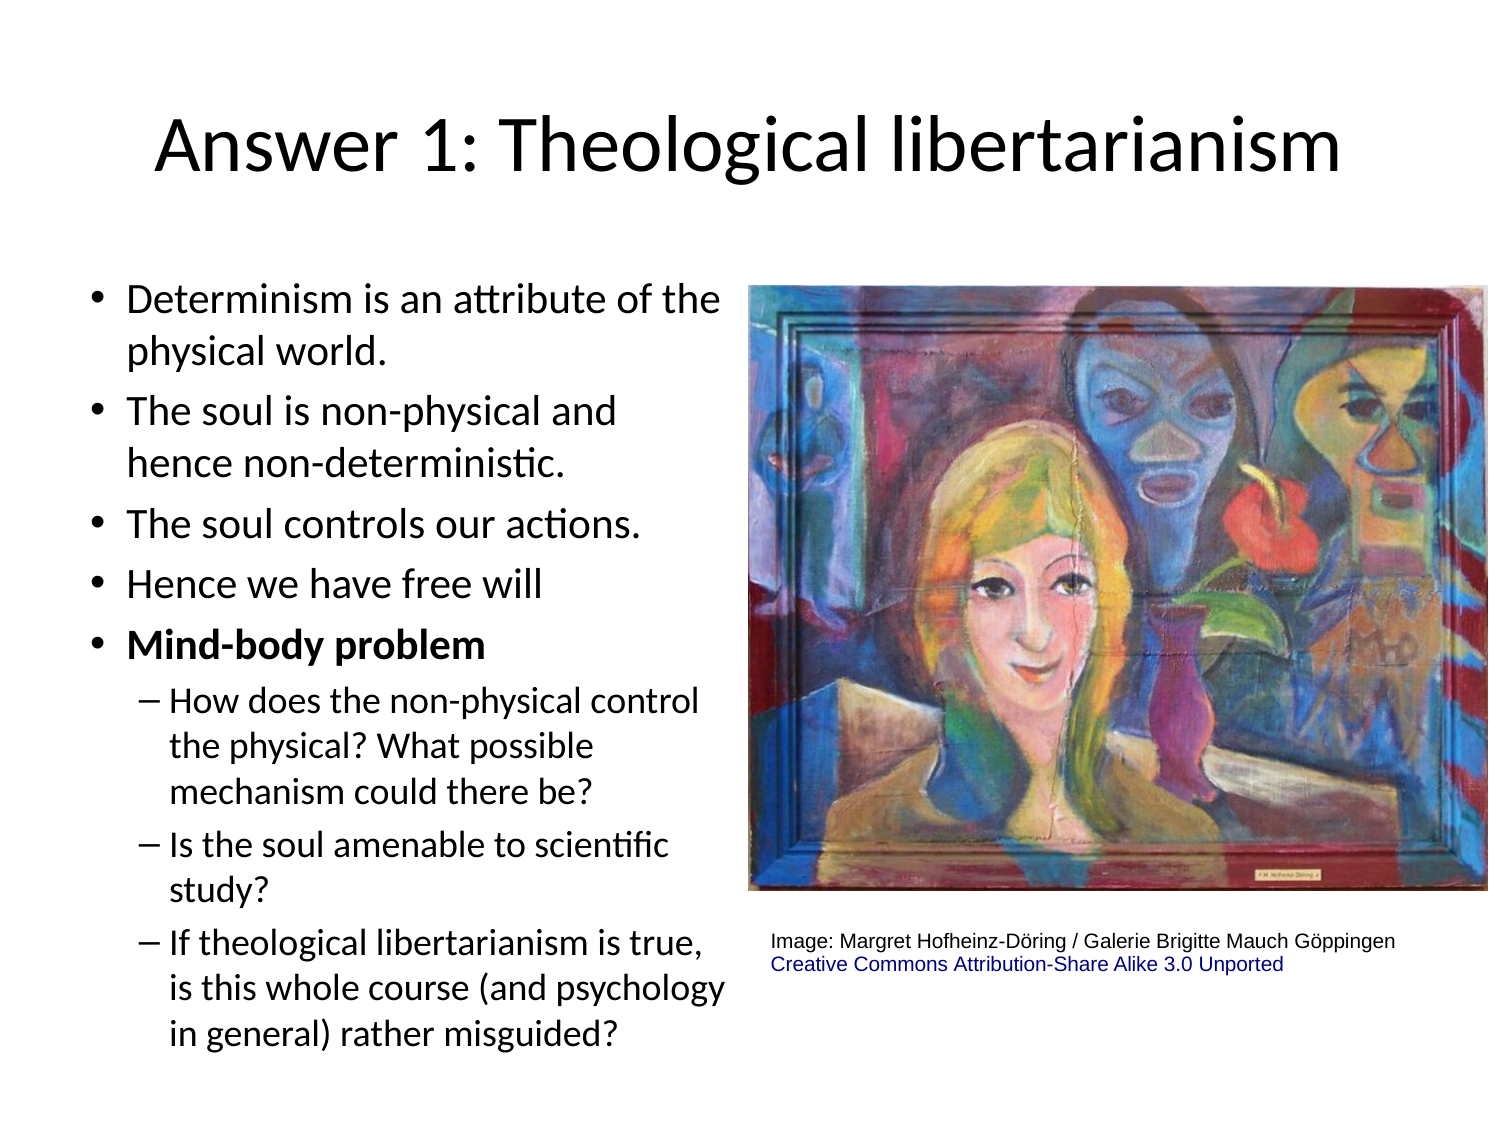

# Answer 1: Theological libertarianism
Determinism is an attribute of the physical world.
The soul is non-physical and hence non-deterministic.
The soul controls our actions.
Hence we have free will
Mind-body problem
How does the non-physical control the physical? What possible mechanism could there be?
Is the soul amenable to scientific study?
If theological libertarianism is true, is this whole course (and psychology in general) rather misguided?
 Image: Margret Hofheinz-Döring / Galerie Brigitte Mauch Göppingen
 Creative Commons Attribution-Share Alike 3.0 Unported